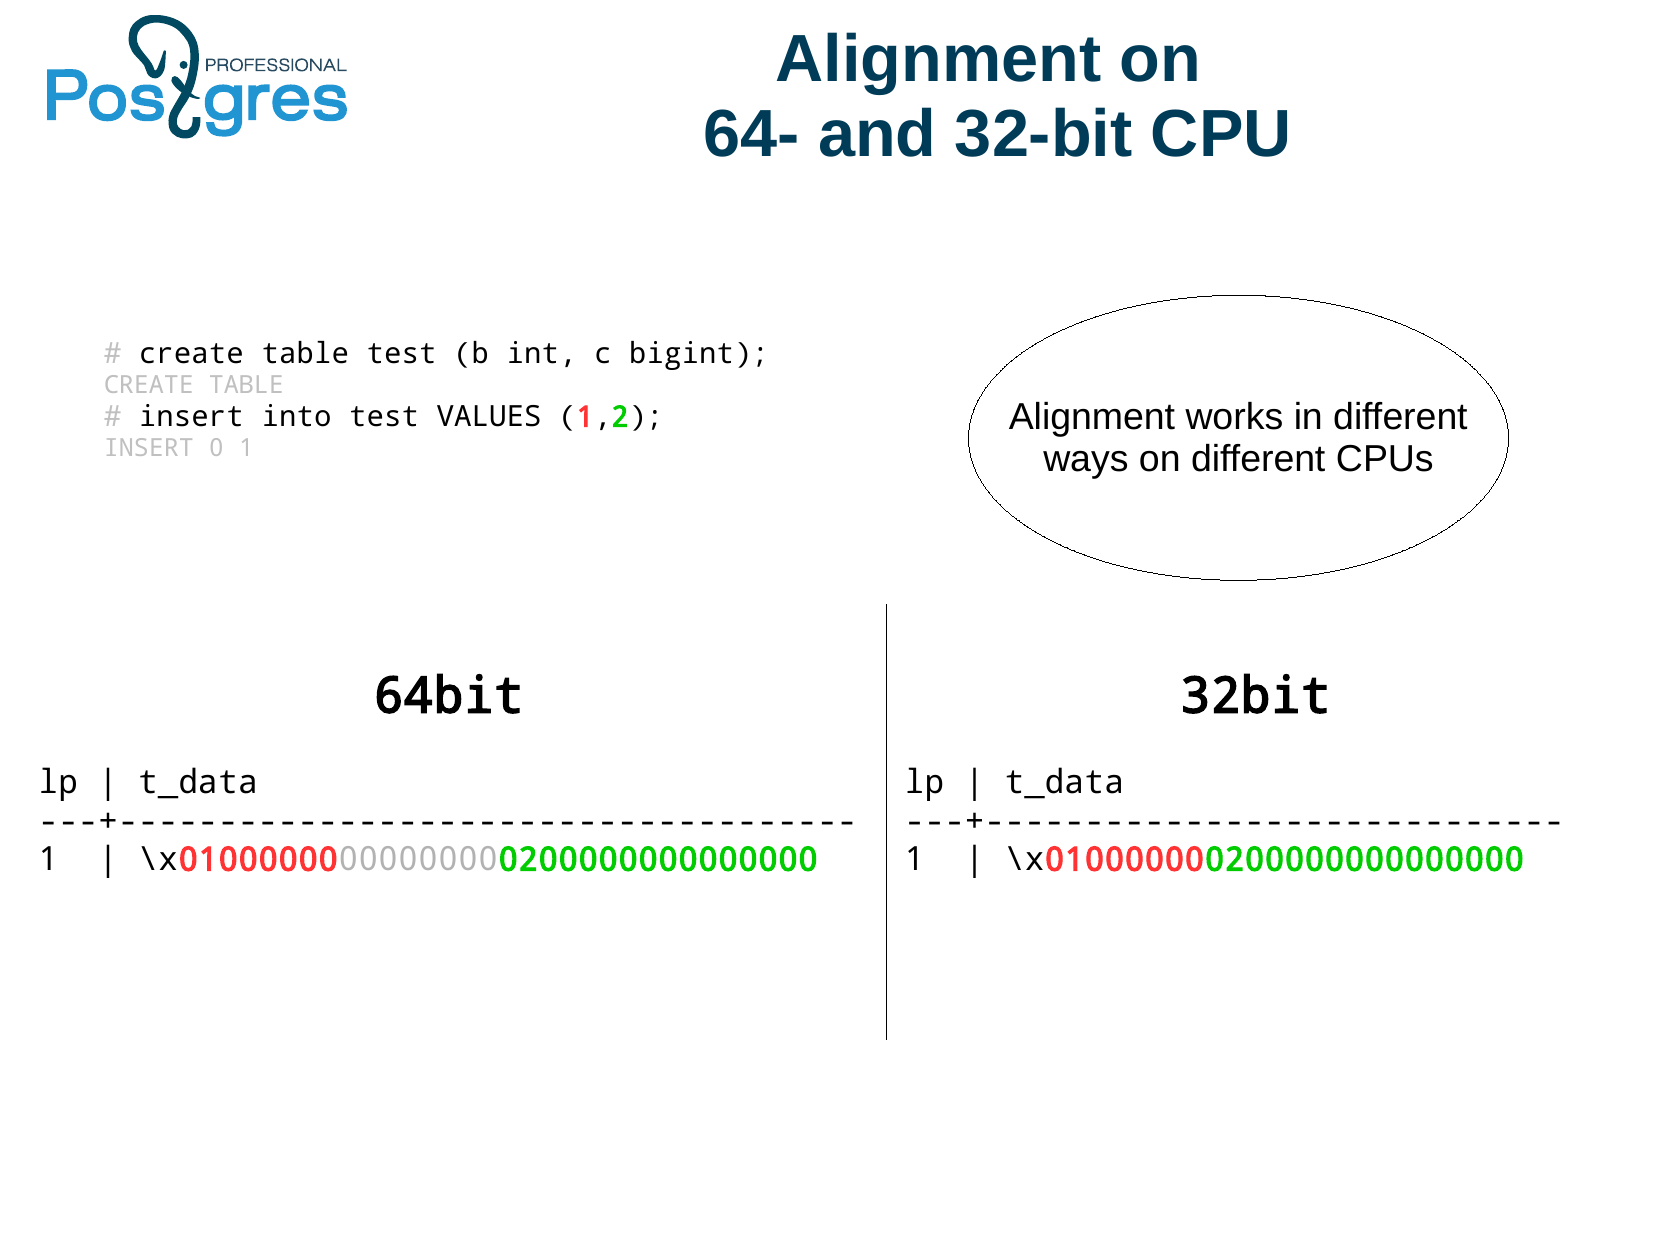

# Alignment on 64- and 32-bit CPU
Alignment works in different
ways on different CPUs
# create table test (b int, c bigint);
CREATE TABLE
# insert into test VALUES (1,2);
INSERT 0 1
64bit
lp | t_data
---+-------------------------------------
1 | \x01000000000000000200000000000000
32bit
lp | t_data
---+-----------------------------
1 | \x010000000200000000000000